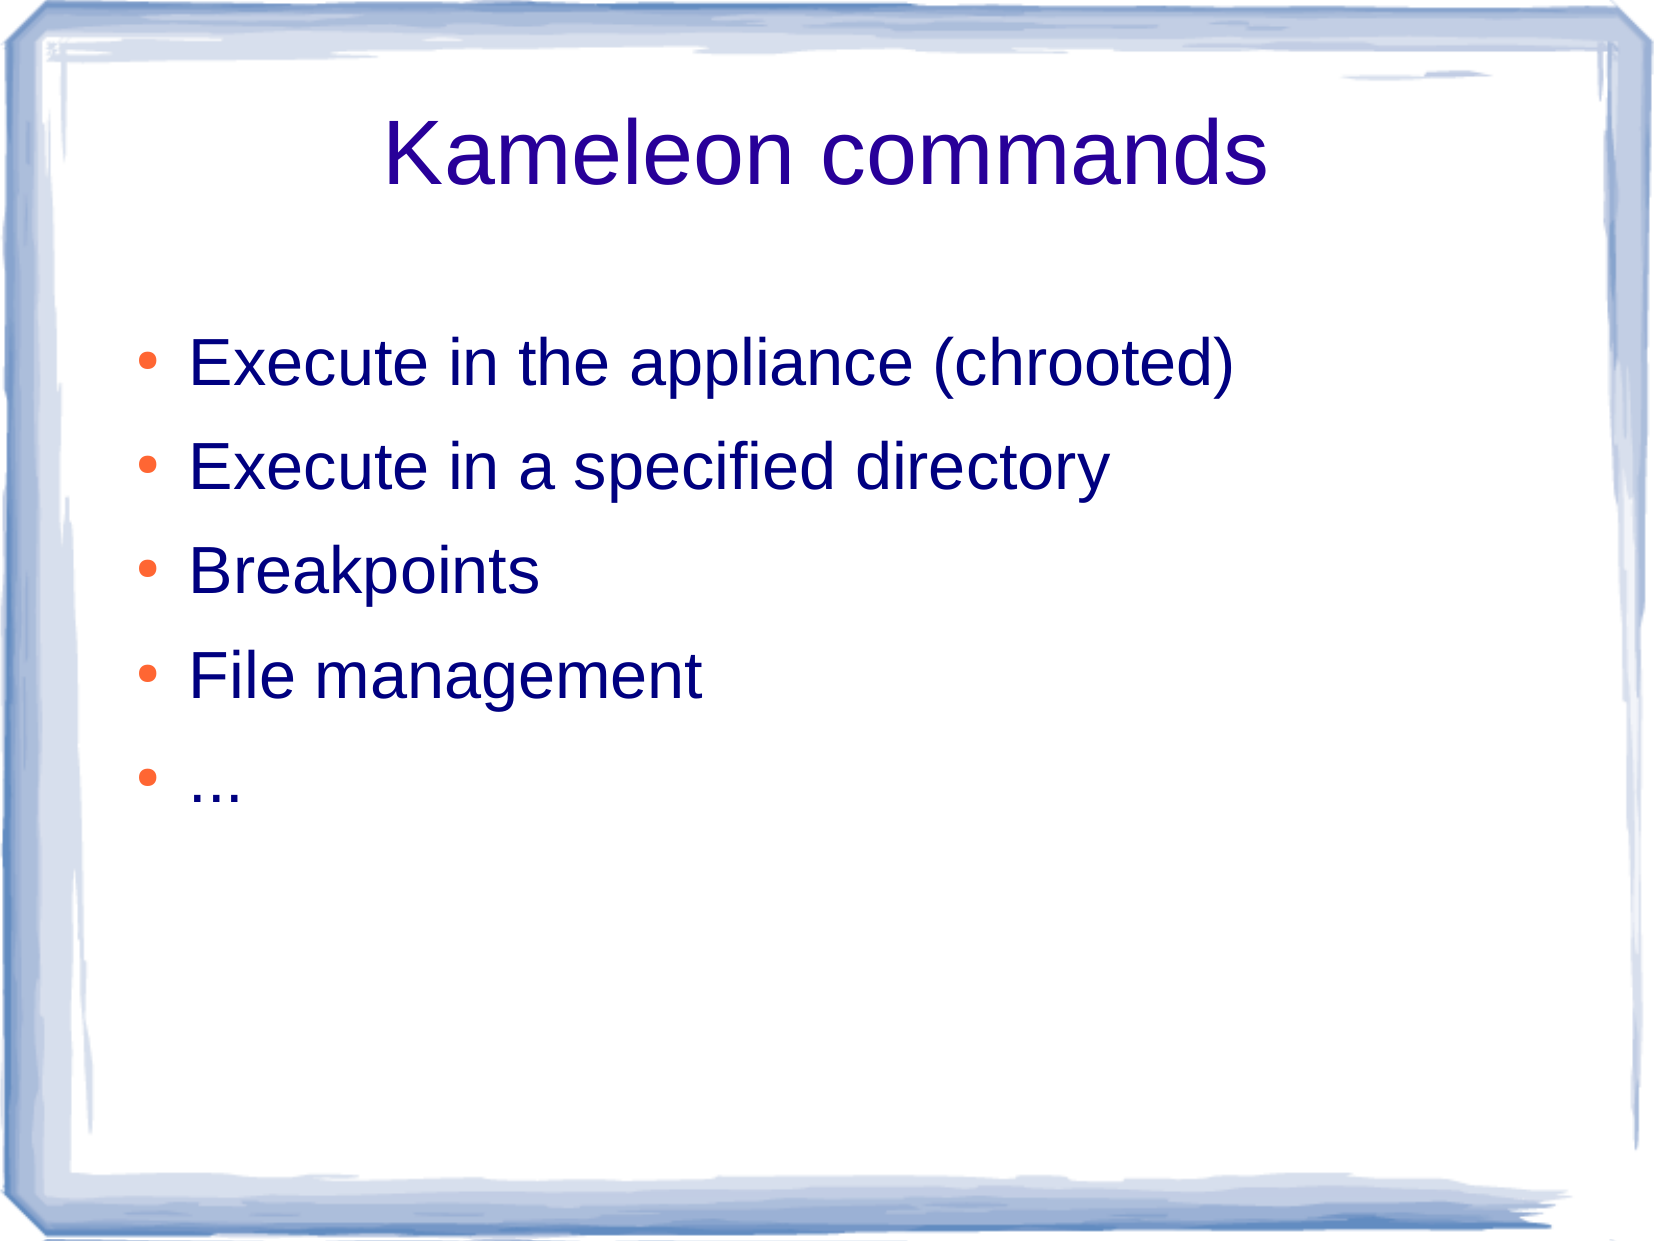

# Kameleon commands
Execute in the appliance (chrooted)
Execute in a specified directory
Breakpoints
File management
...